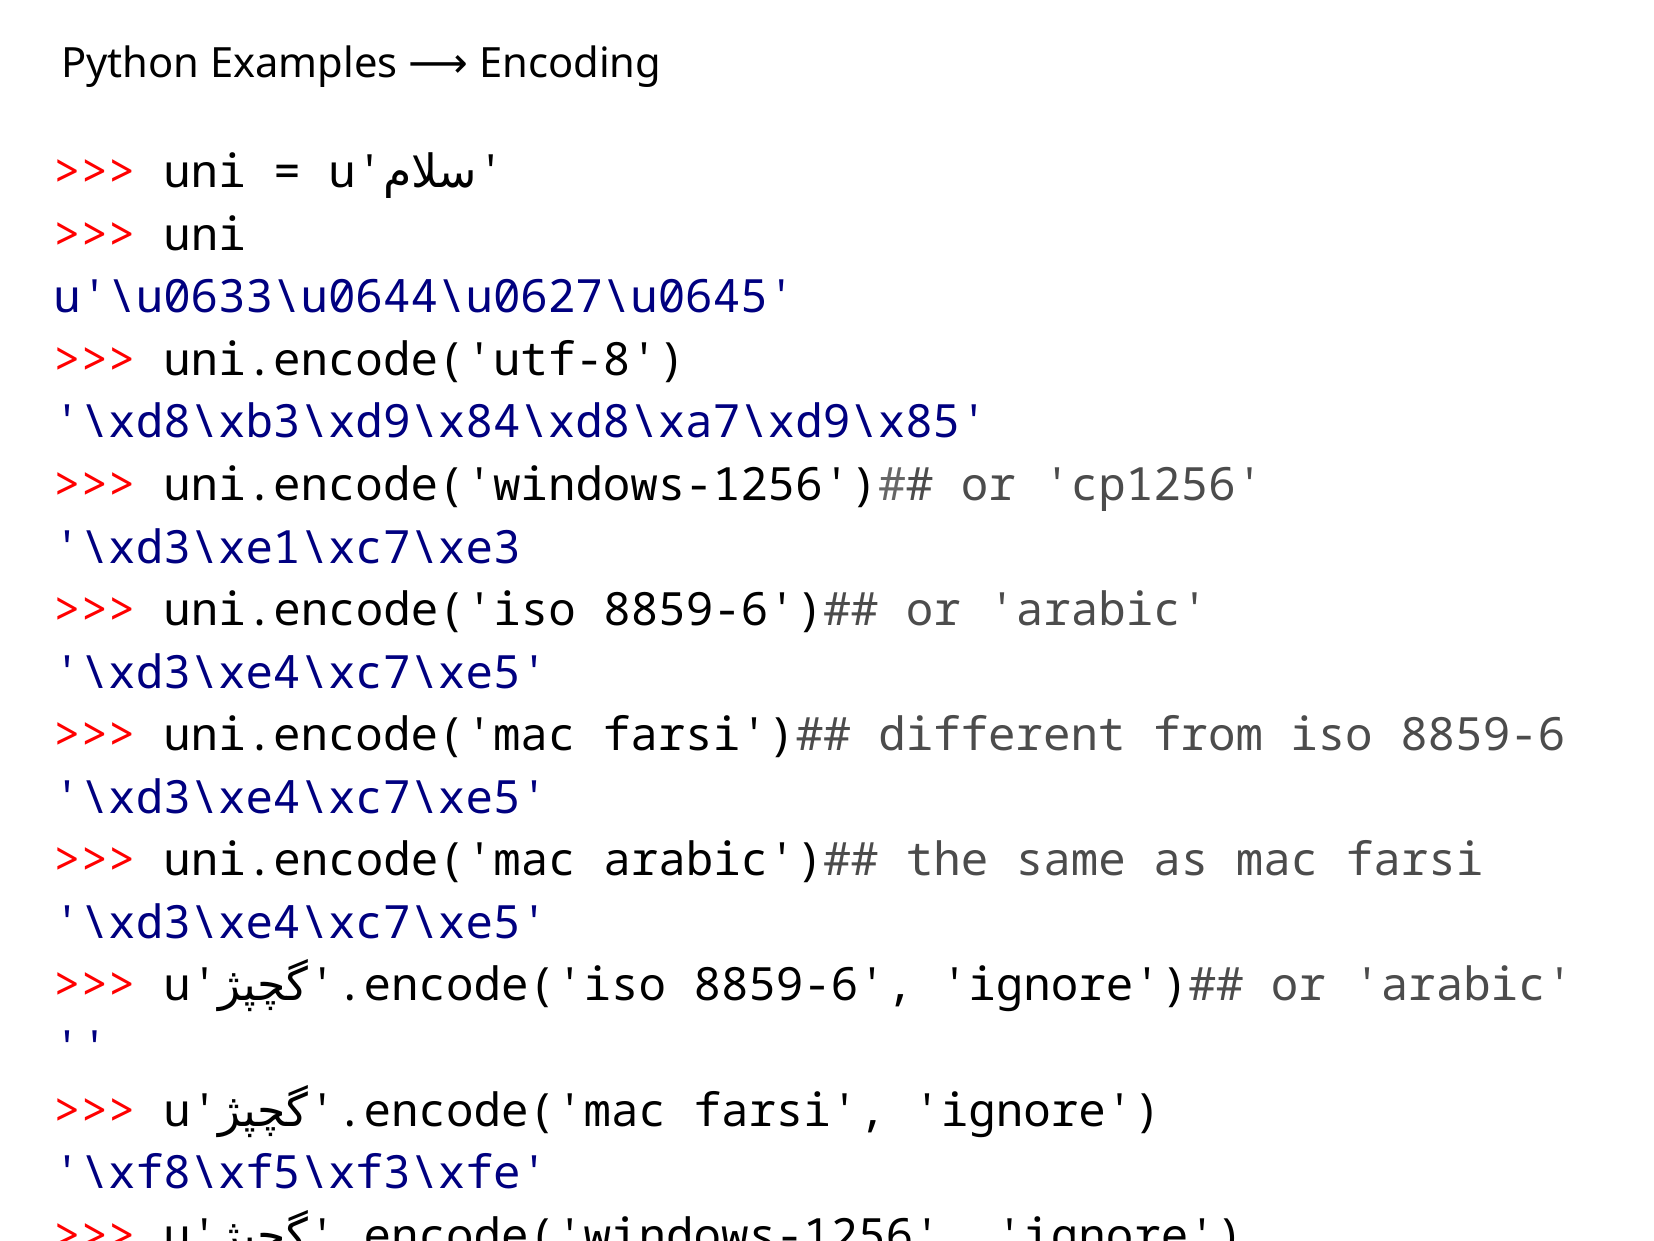

Python Examples ⟶ Encoding
>>> uni = u'سلام'
>>> uni
u'\u0633\u0644\u0627\u0645'
>>> uni.encode('utf-8')
'\xd8\xb3\xd9\x84\xd8\xa7\xd9\x85'
>>> uni.encode('windows-1256')## or 'cp1256'
'\xd3\xe1\xc7\xe3
>>> uni.encode('iso 8859-6')## or 'arabic'
'\xd3\xe4\xc7\xe5'
>>> uni.encode('mac farsi')## different from iso 8859-6
'\xd3\xe4\xc7\xe5'
>>> uni.encode('mac arabic')## the same as mac farsi
'\xd3\xe4\xc7\xe5'
>>> u'گچپژ'.encode('iso 8859-6', 'ignore')## or 'arabic'
''
>>> u'گچپژ'.encode('mac farsi', 'ignore')
'\xf8\xf5\xf3\xfe'
>>> u'گچپژ'.encode('windows-1256', 'ignore')
'\x90\x8d\x81\x8e'